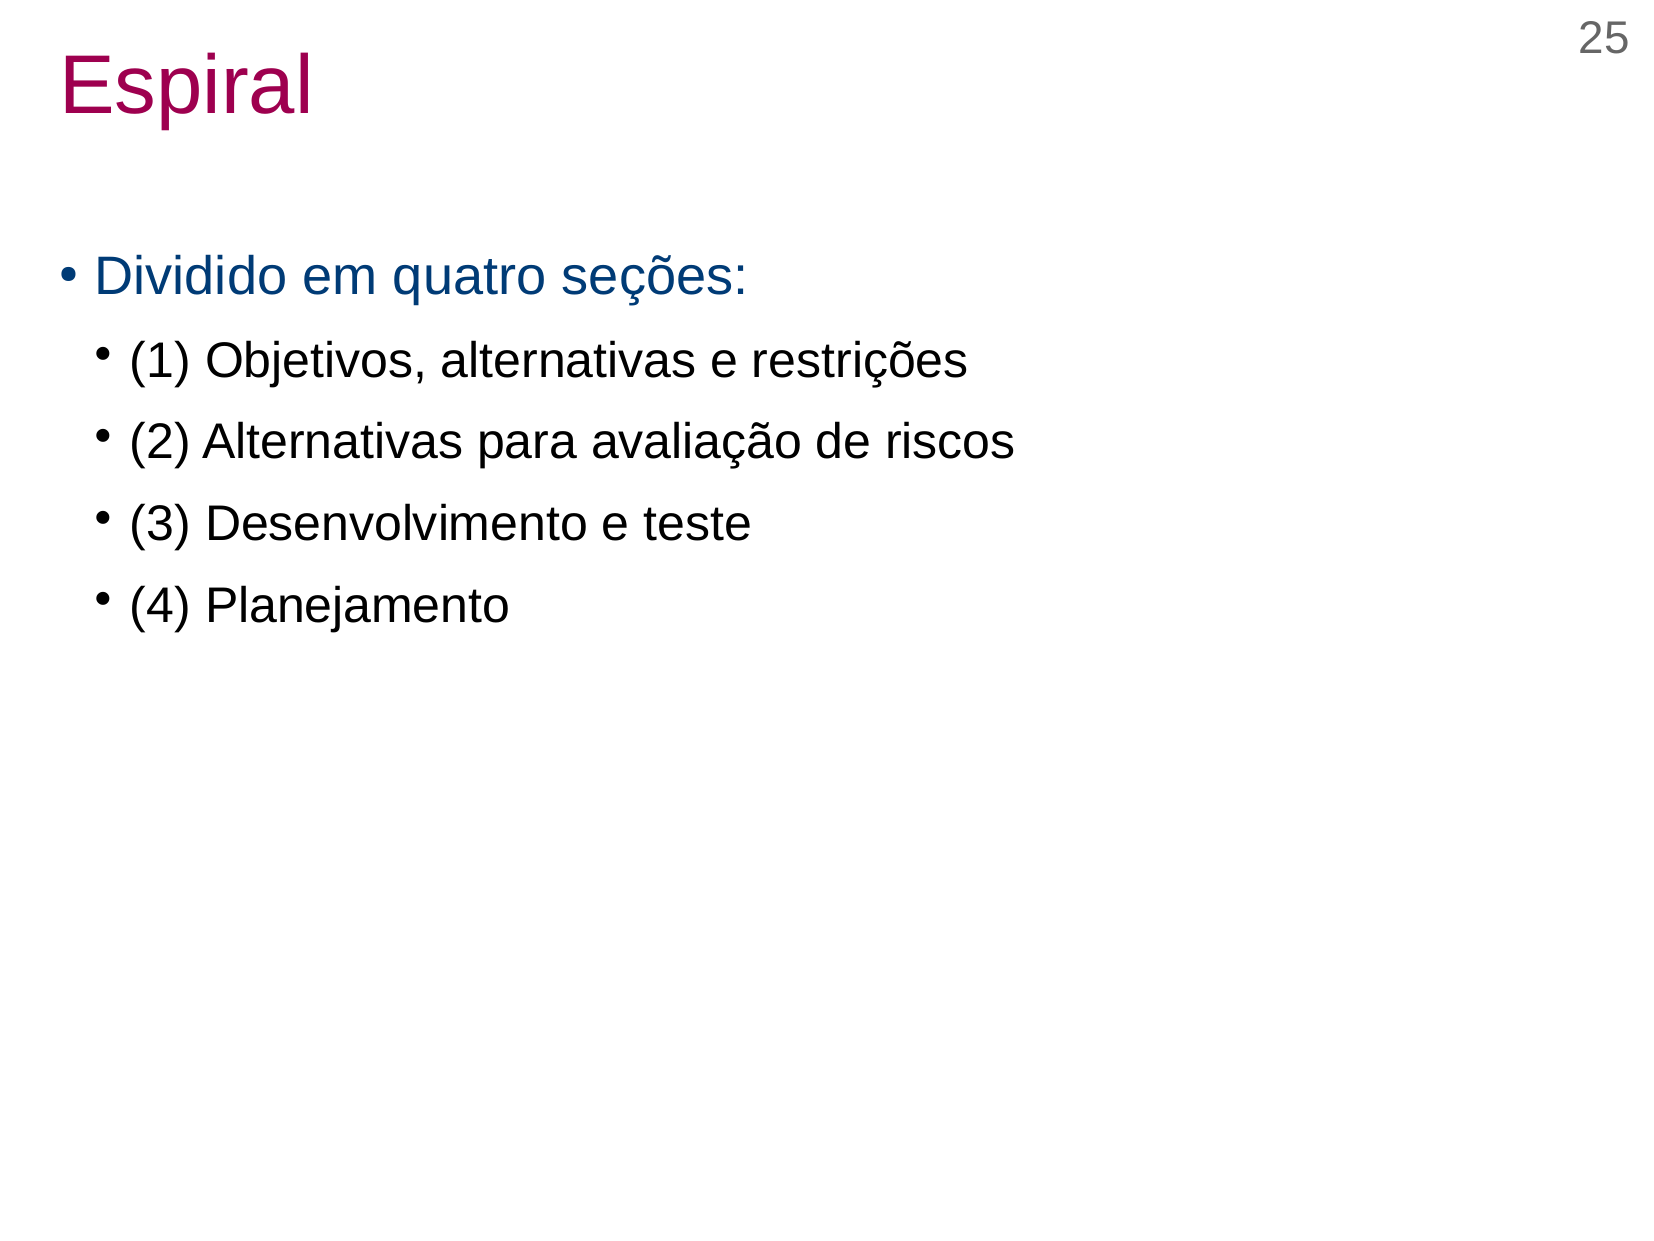

25
# Espiral
Dividido em quatro seções:
(1) Objetivos, alternativas e restrições
(2) Alternativas para avaliação de riscos
(3) Desenvolvimento e teste
(4) Planejamento